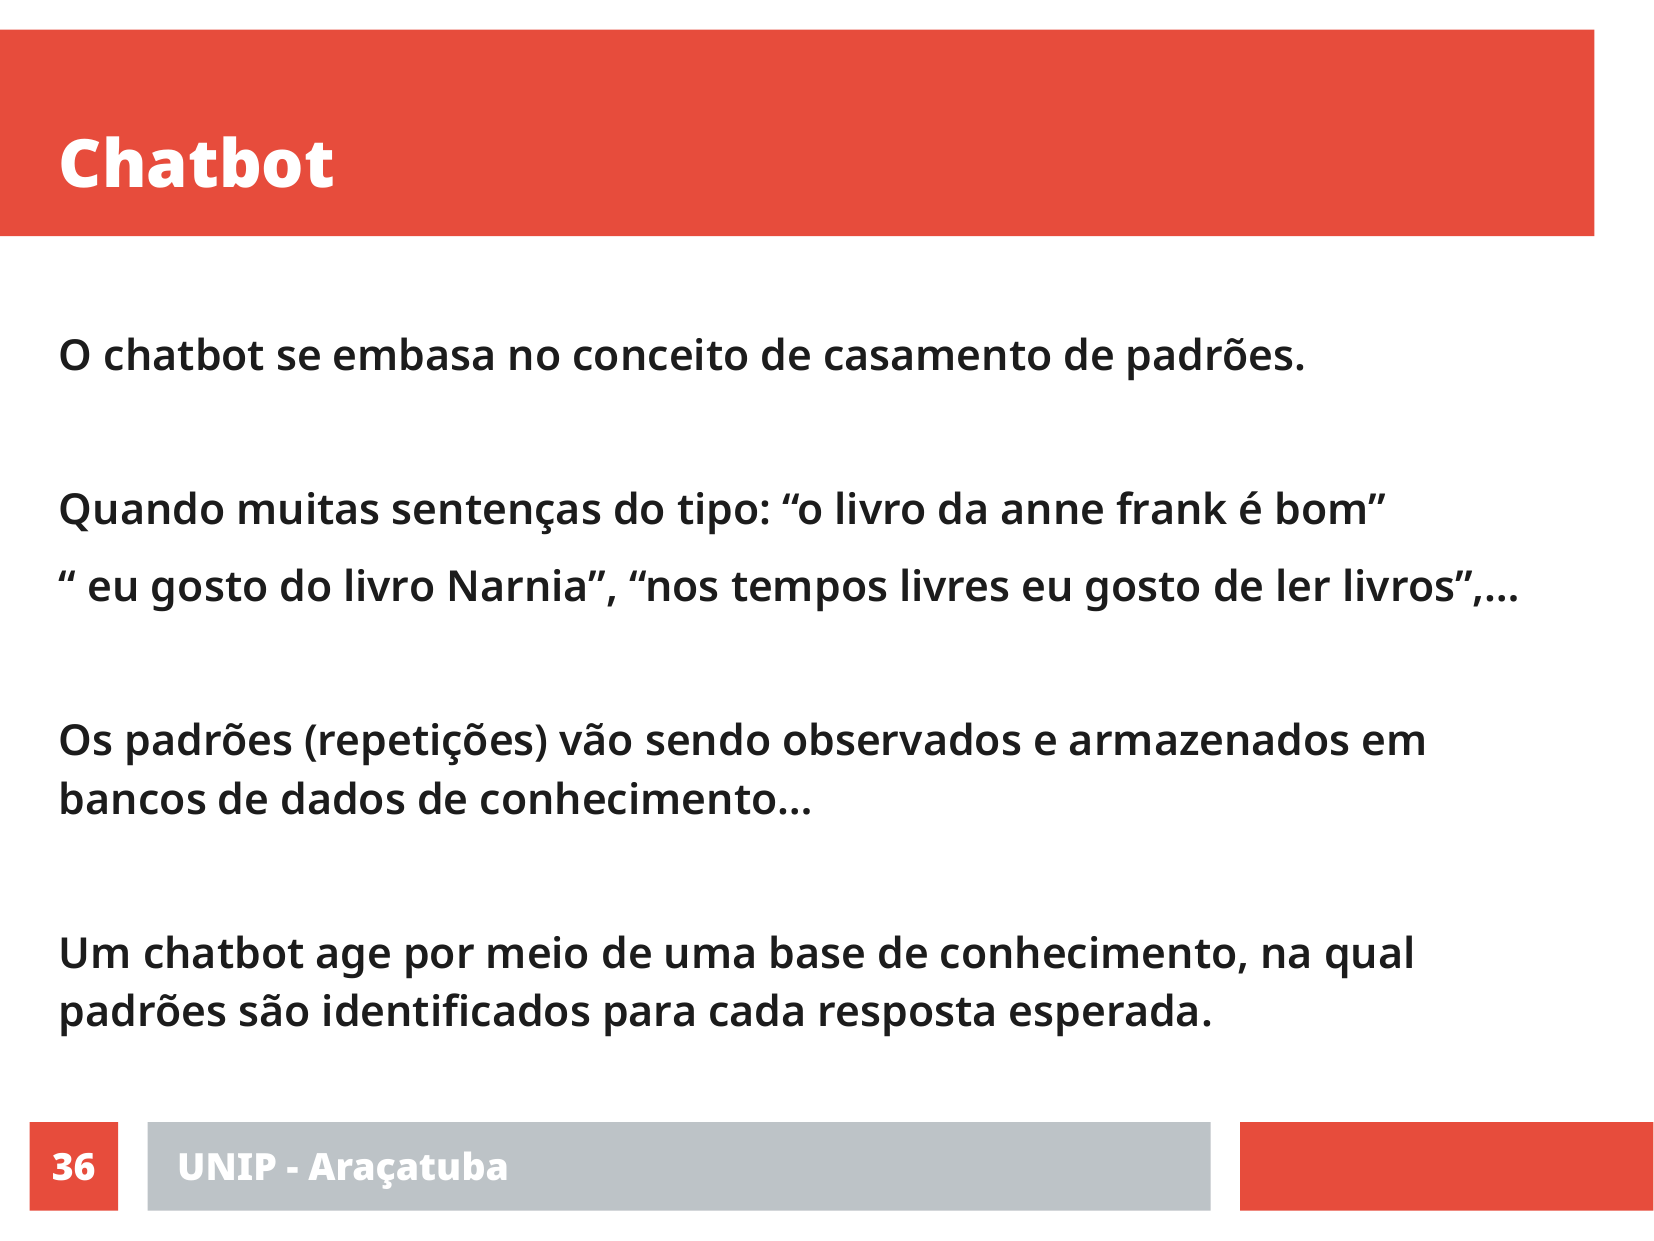

# Chatbot
O chatbot se embasa no conceito de casamento de padrões.
Quando muitas sentenças do tipo: “o livro da anne frank é bom”
“ eu gosto do livro Narnia”, “nos tempos livres eu gosto de ler livros”,…
Os padrões (repetições) vão sendo observados e armazenados em bancos de dados de conhecimento…
Um chatbot age por meio de uma base de conhecimento, na qual padrões são identificados para cada resposta esperada.
36
UNIP - Araçatuba